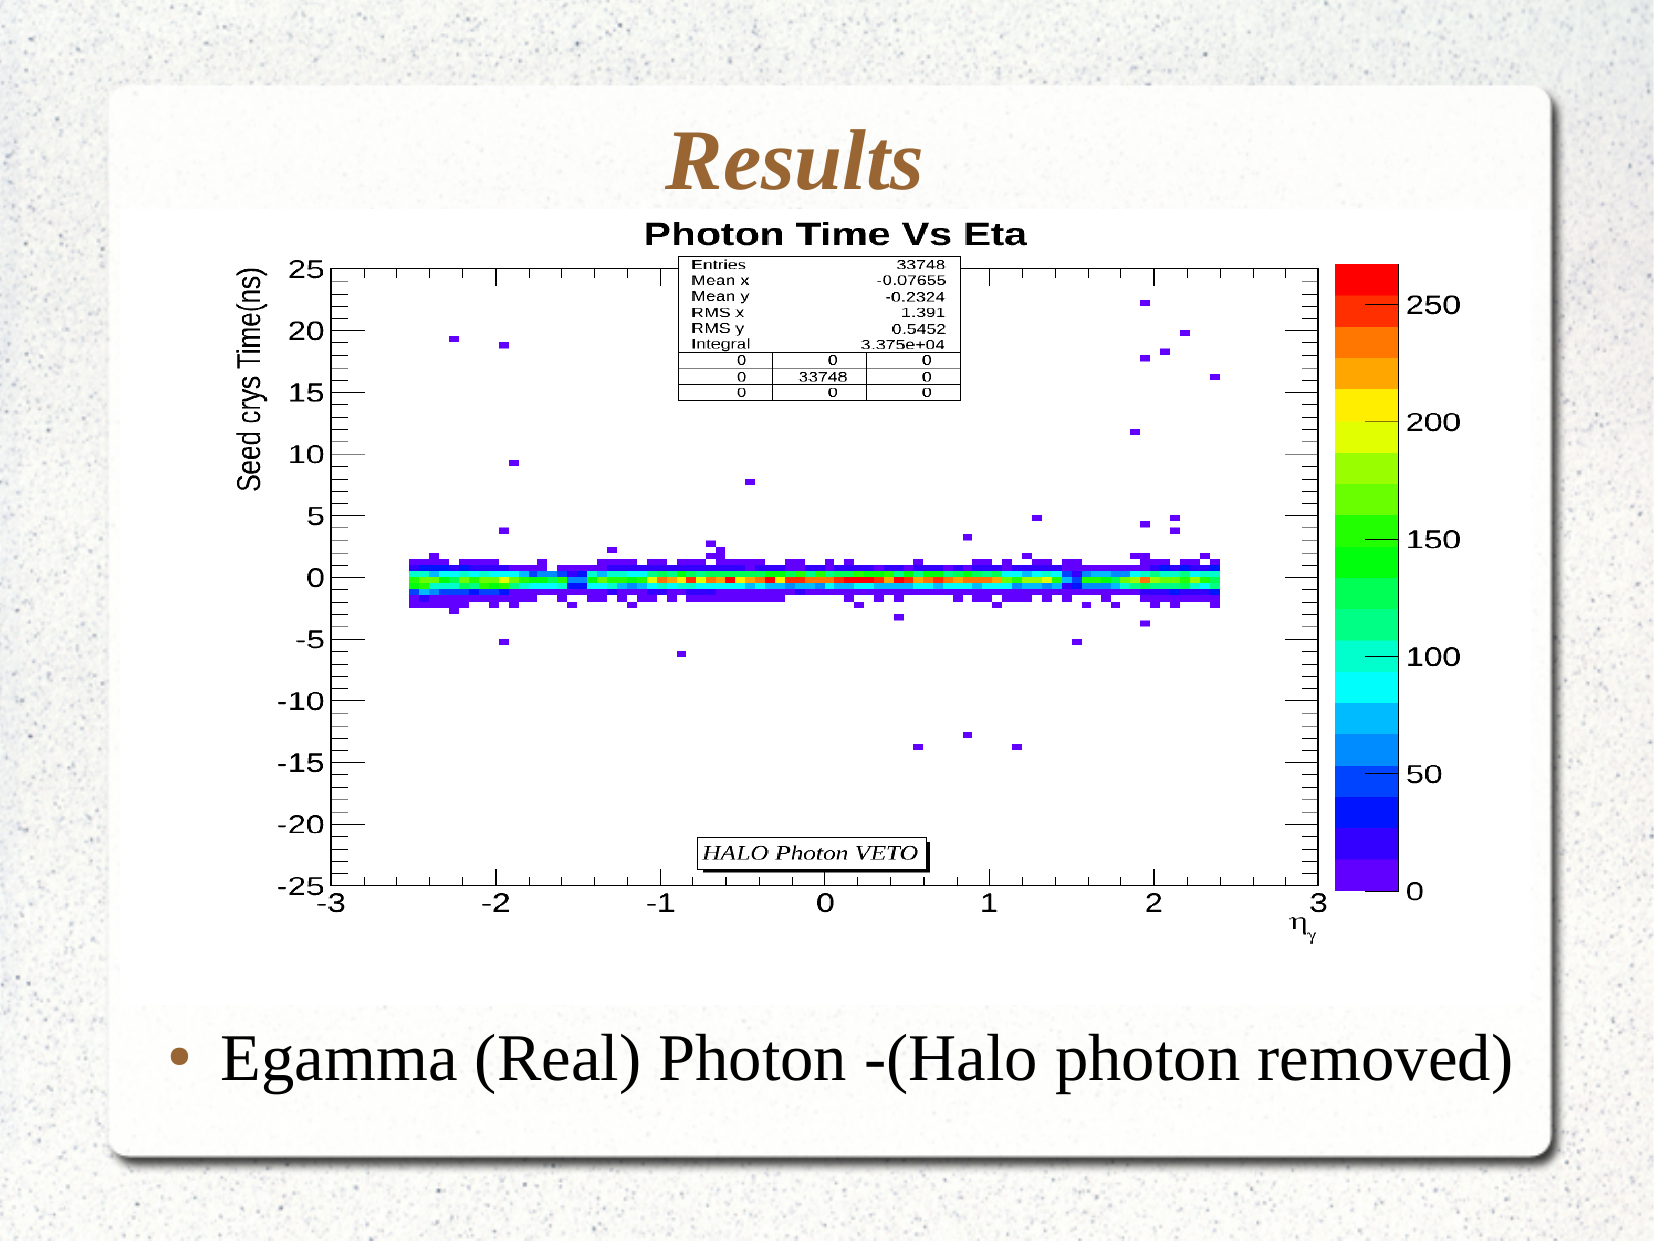

# Results
Egamma (Real) Photon -(Halo photon removed)